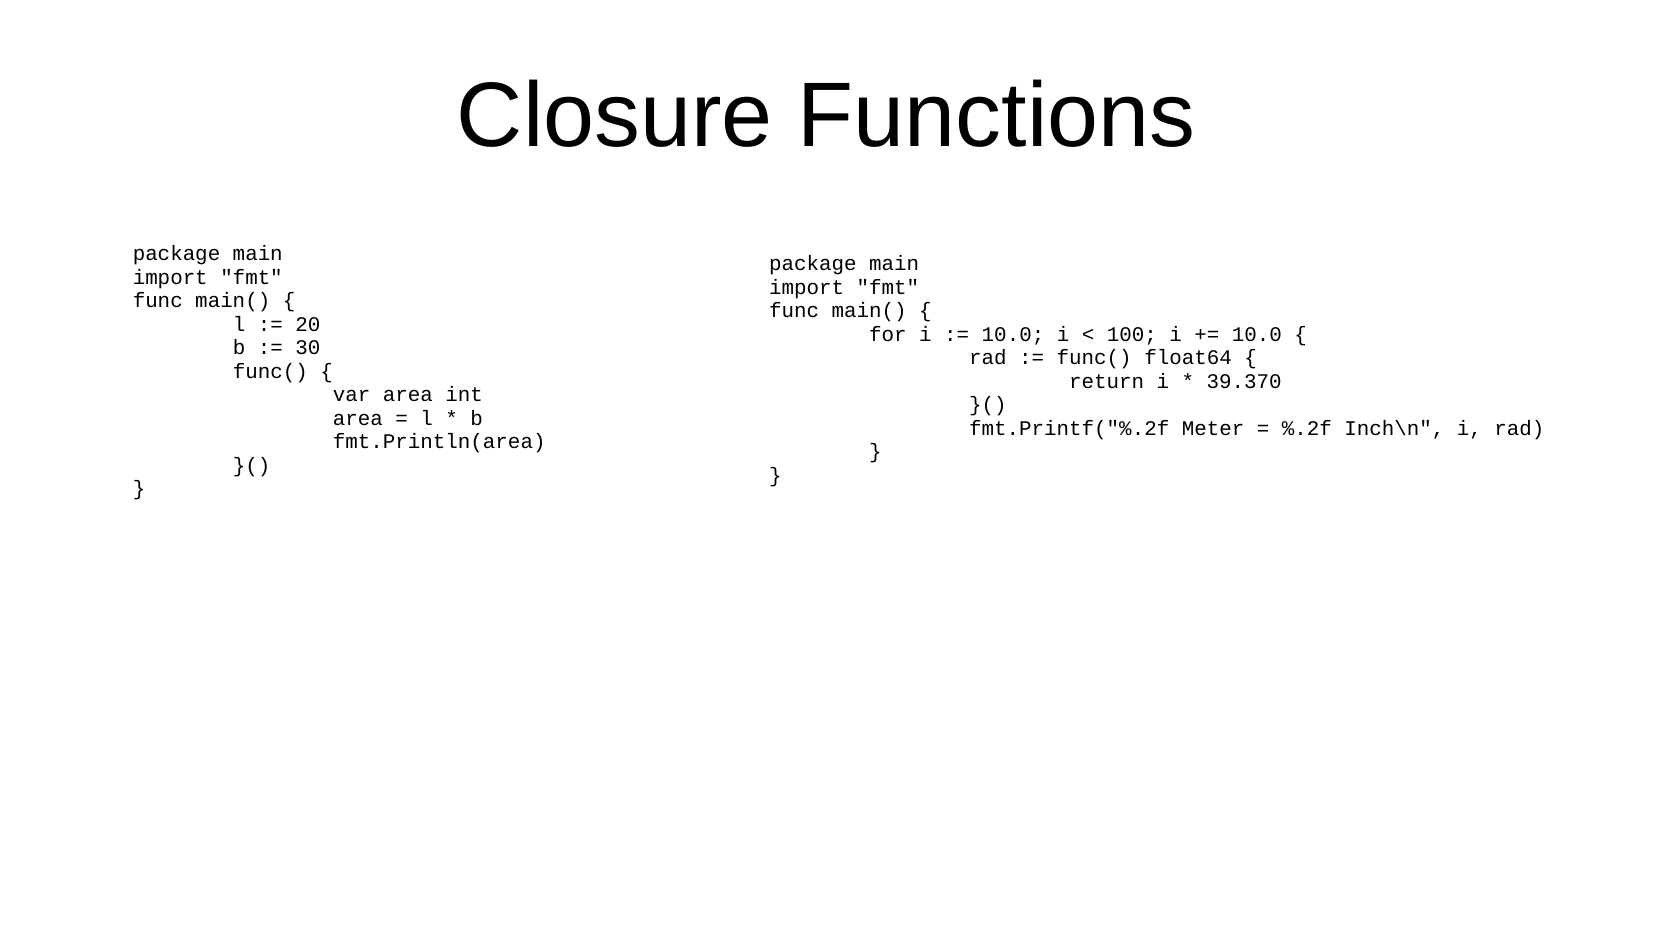

# Closure Functions
package main
import "fmt"
func main() {
 l := 20
 b := 30
 func() {
 var area int
 area = l * b
 fmt.Println(area)
 }()
}
package main
import "fmt"
func main() {
 for i := 10.0; i < 100; i += 10.0 {
 rad := func() float64 {
 return i * 39.370
 }()
 fmt.Printf("%.2f Meter = %.2f Inch\n", i, rad)
 }
}